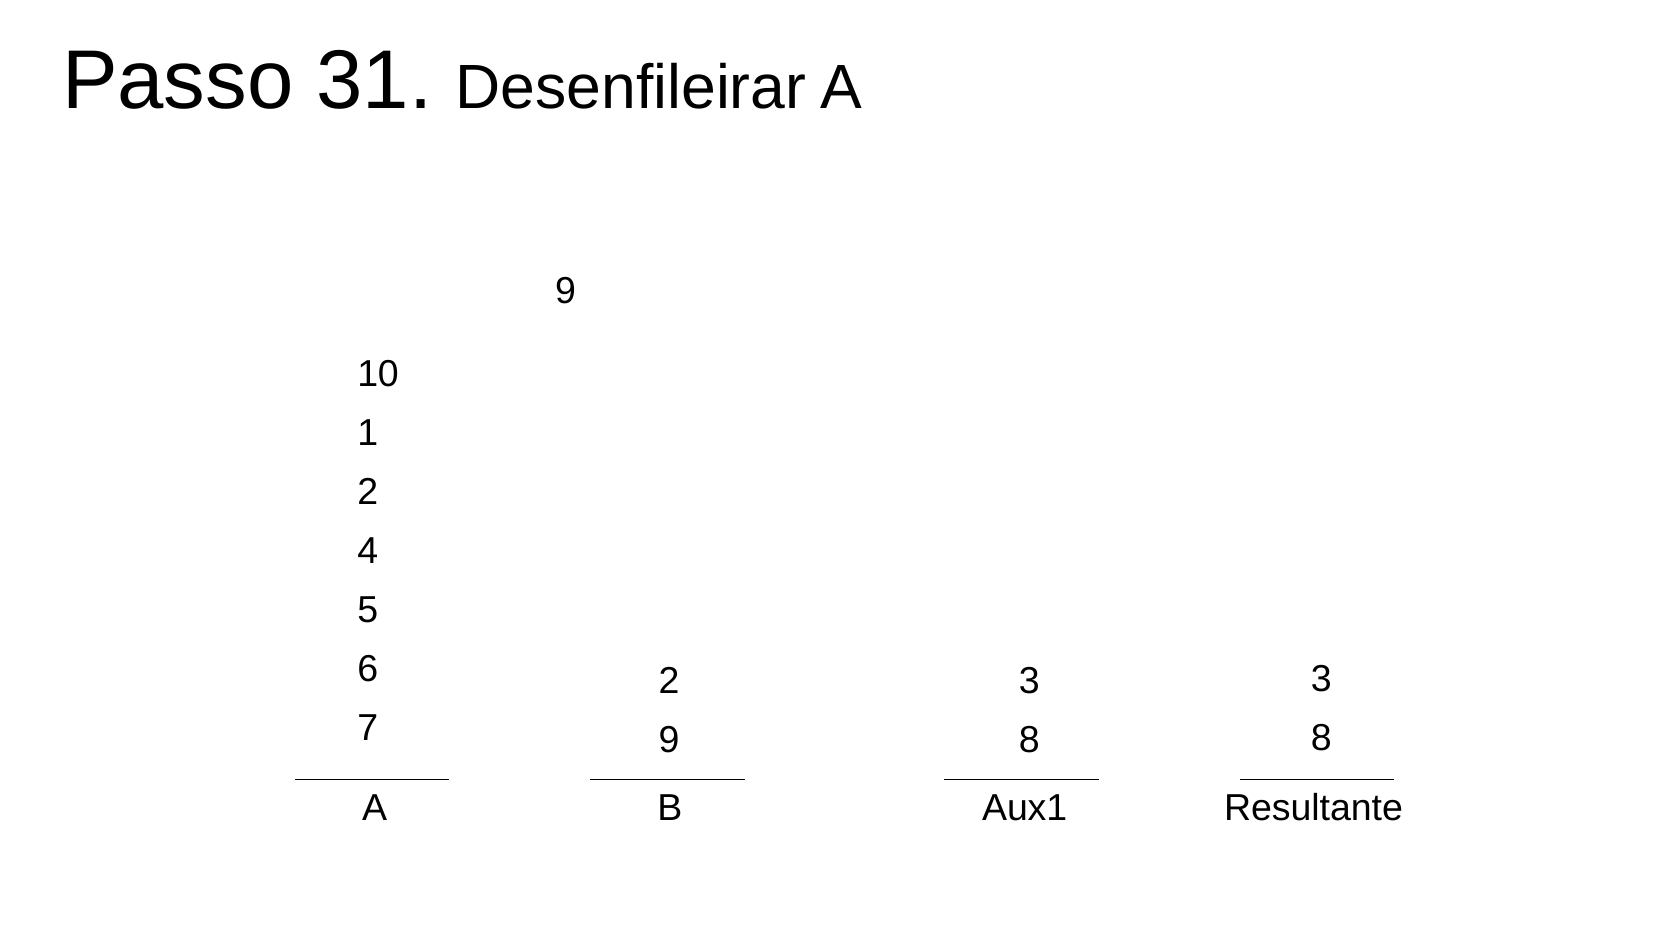

Passo 31. Desenfileirar A
9
10
1
2
4
5
6
3
2
3
7
8
9
8
A
B
Aux1
Resultante